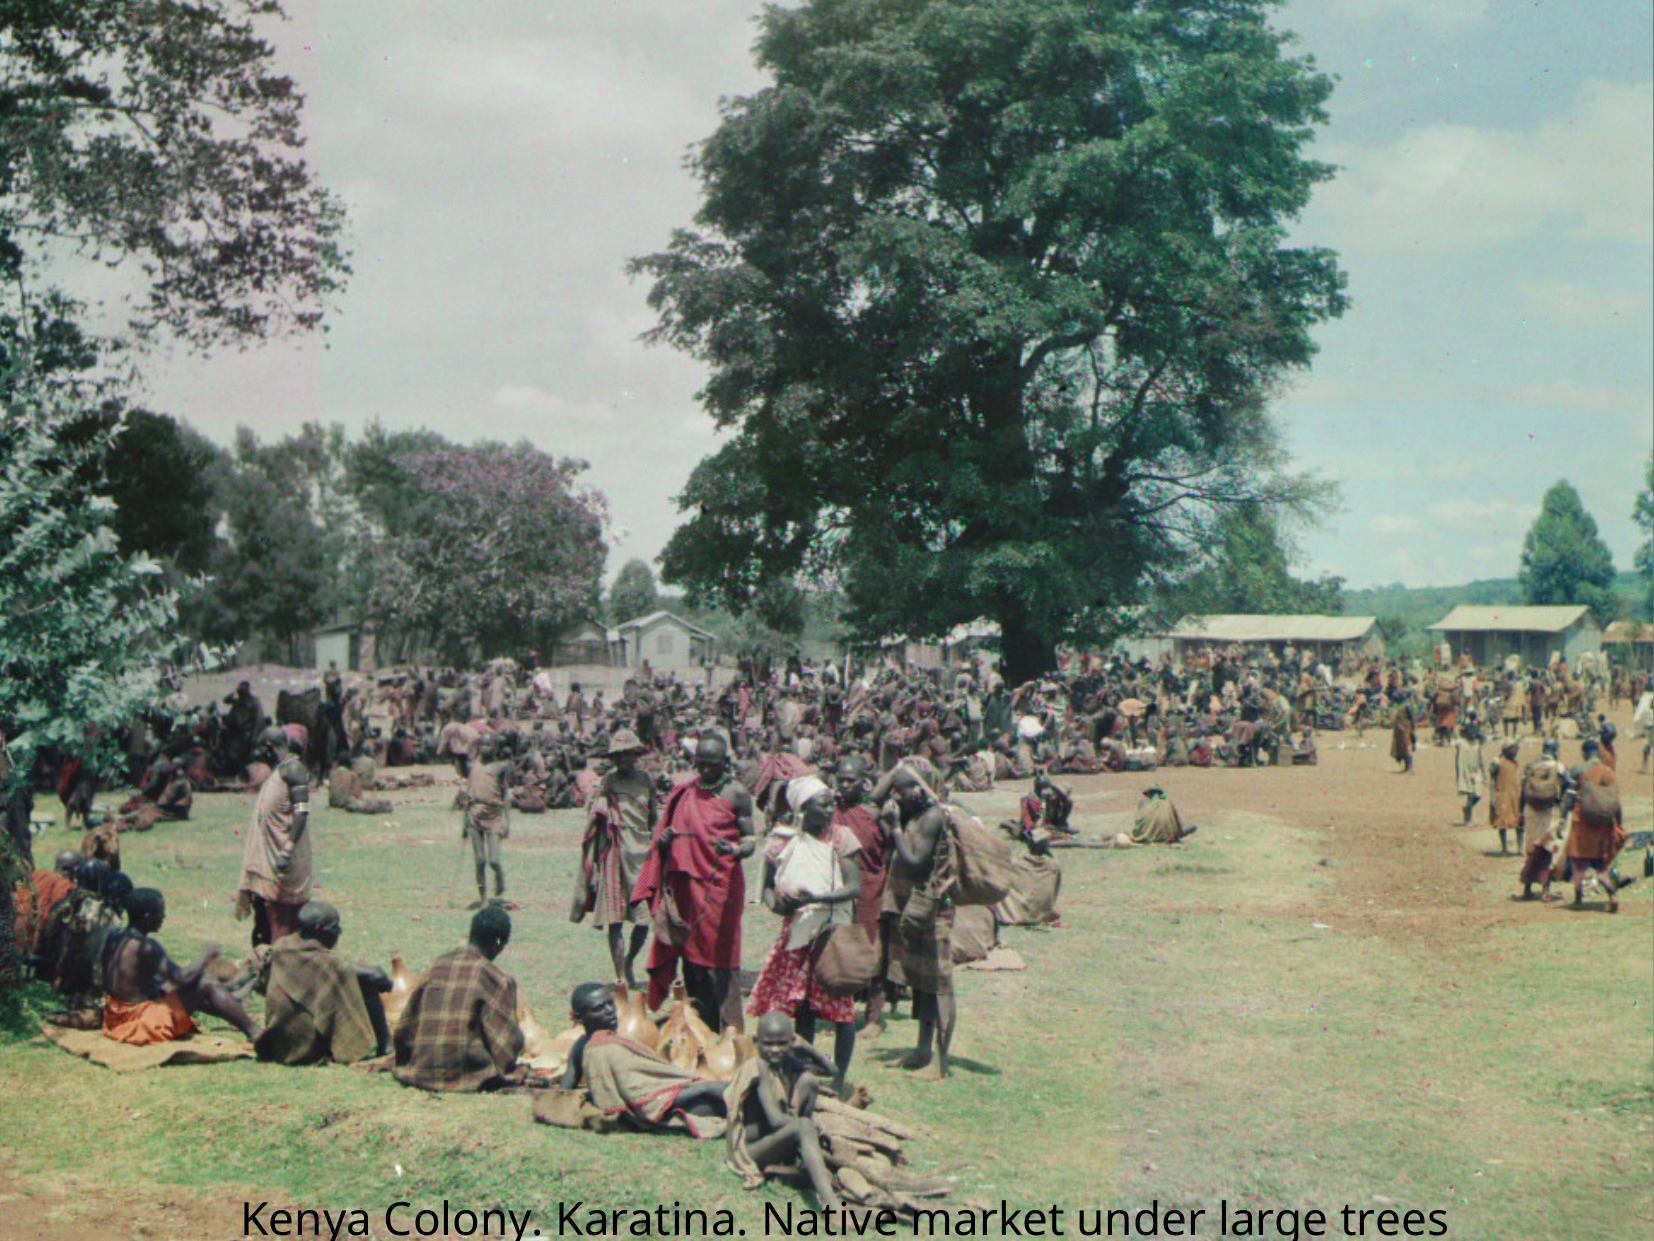

#
Kenya Colony. Karatina. Native market under large trees